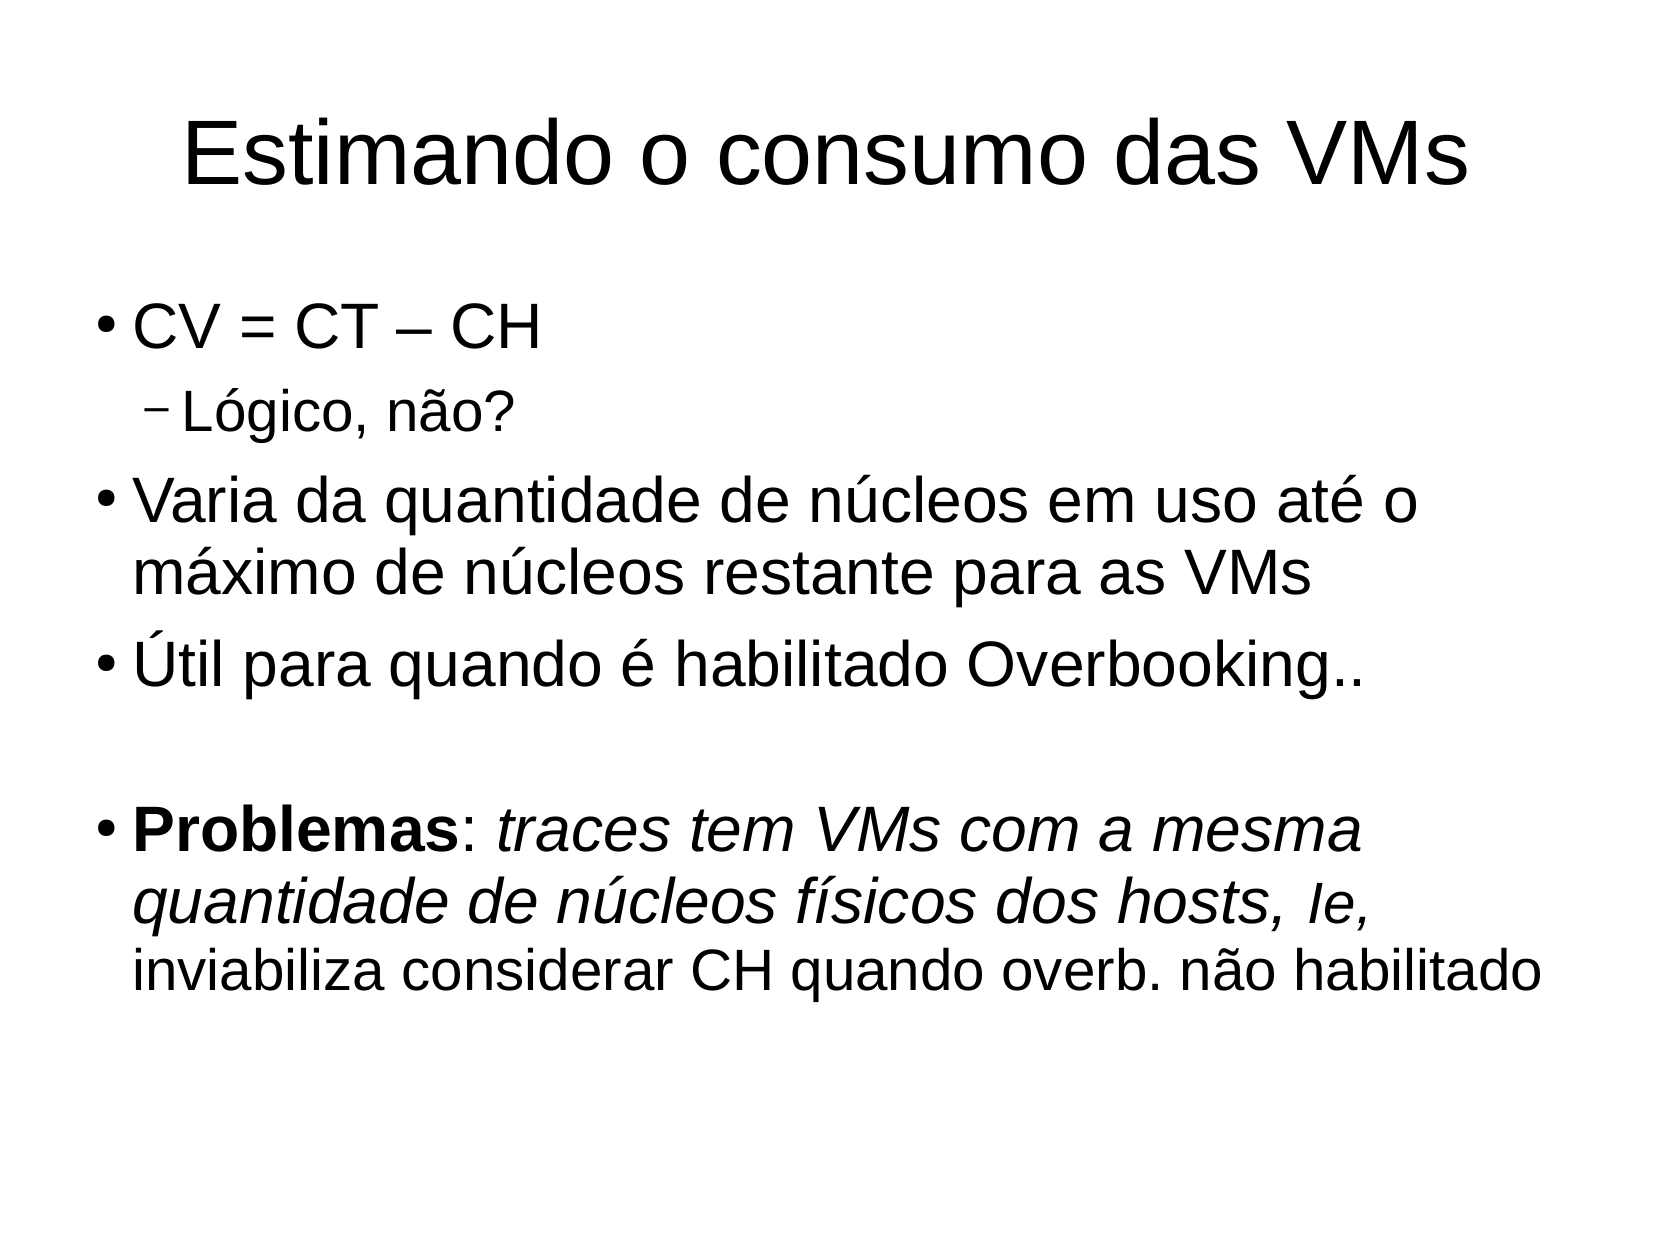

# Estimando o consumo das VMs
CV = CT – CH
Lógico, não?
Varia da quantidade de núcleos em uso até o máximo de núcleos restante para as VMs
Útil para quando é habilitado Overbooking..
Problemas: traces tem VMs com a mesma quantidade de núcleos físicos dos hosts, Ie, inviabiliza considerar CH quando overb. não habilitado